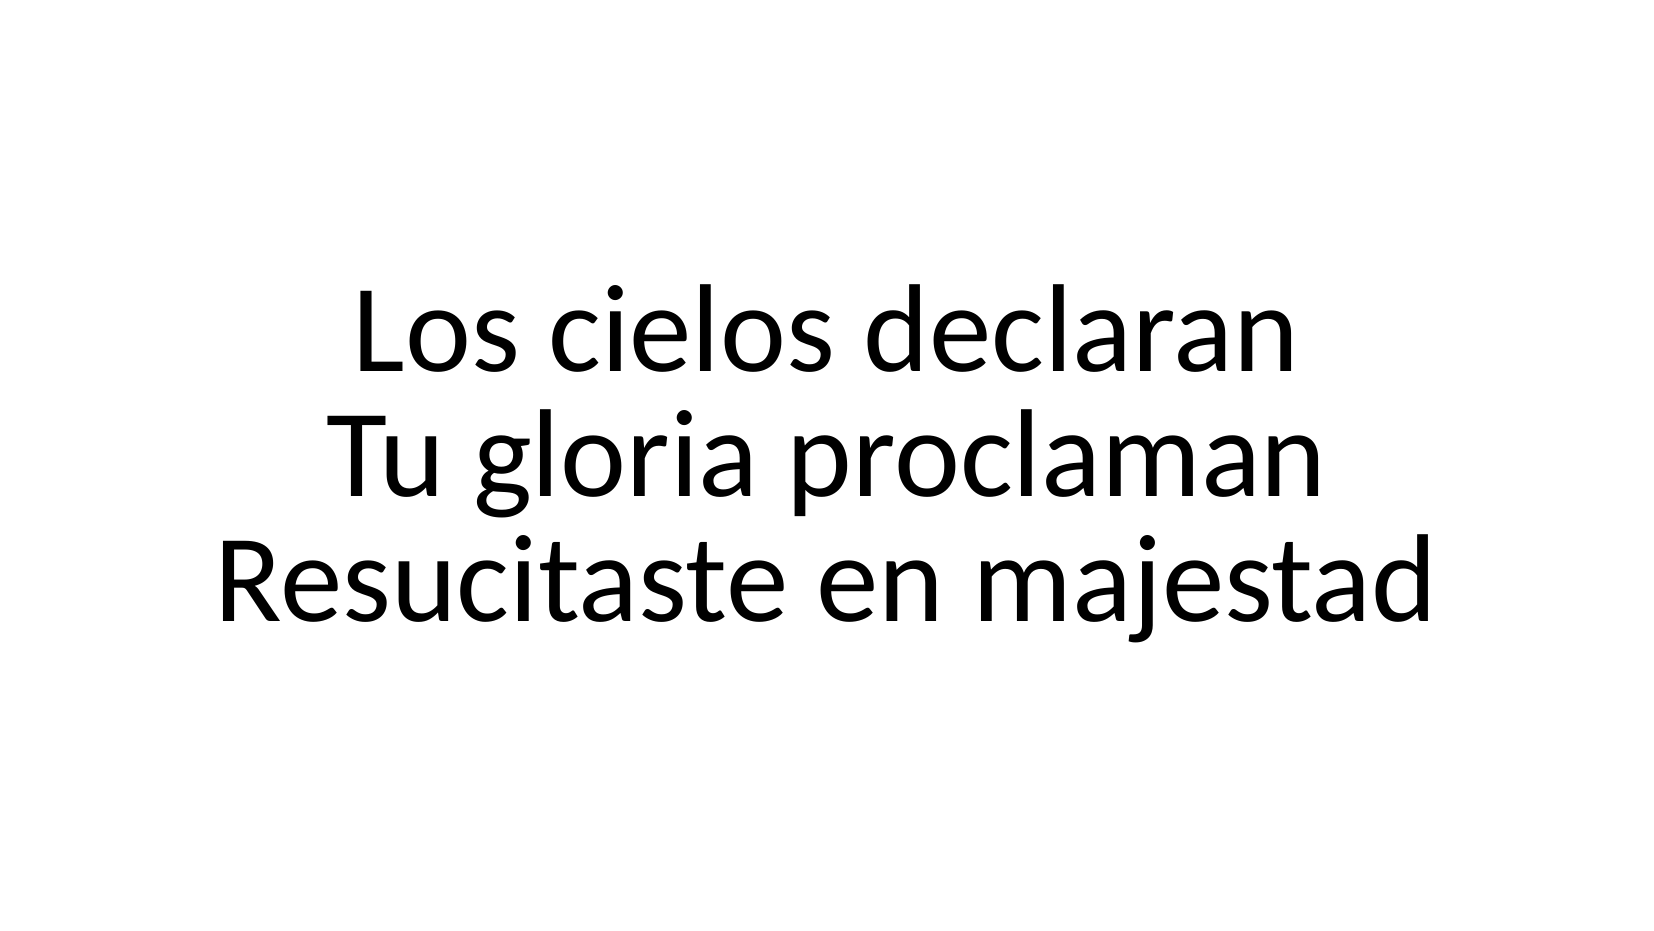

# Los cielos declaran Tu gloria proclaman Resucitaste en majestad